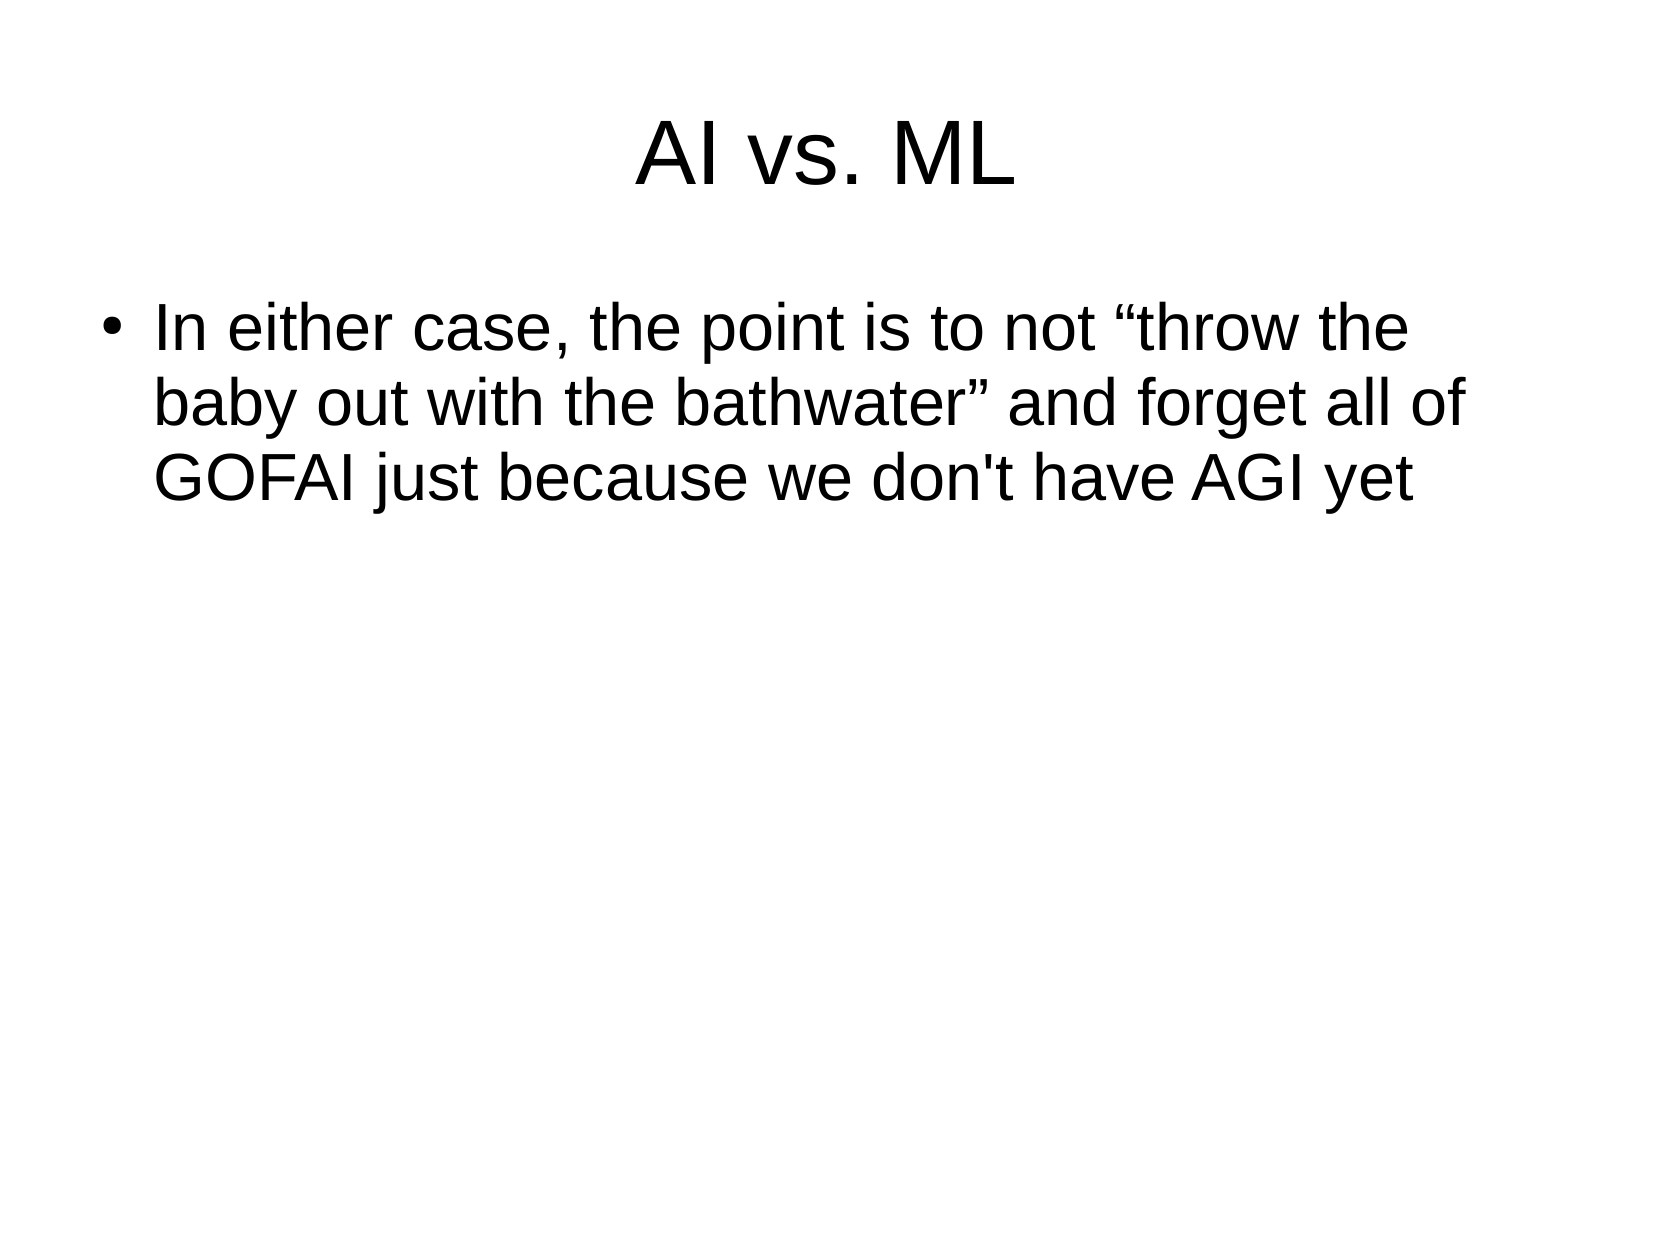

# AI vs. ML
In either case, the point is to not “throw the baby out with the bathwater” and forget all of GOFAI just because we don't have AGI yet